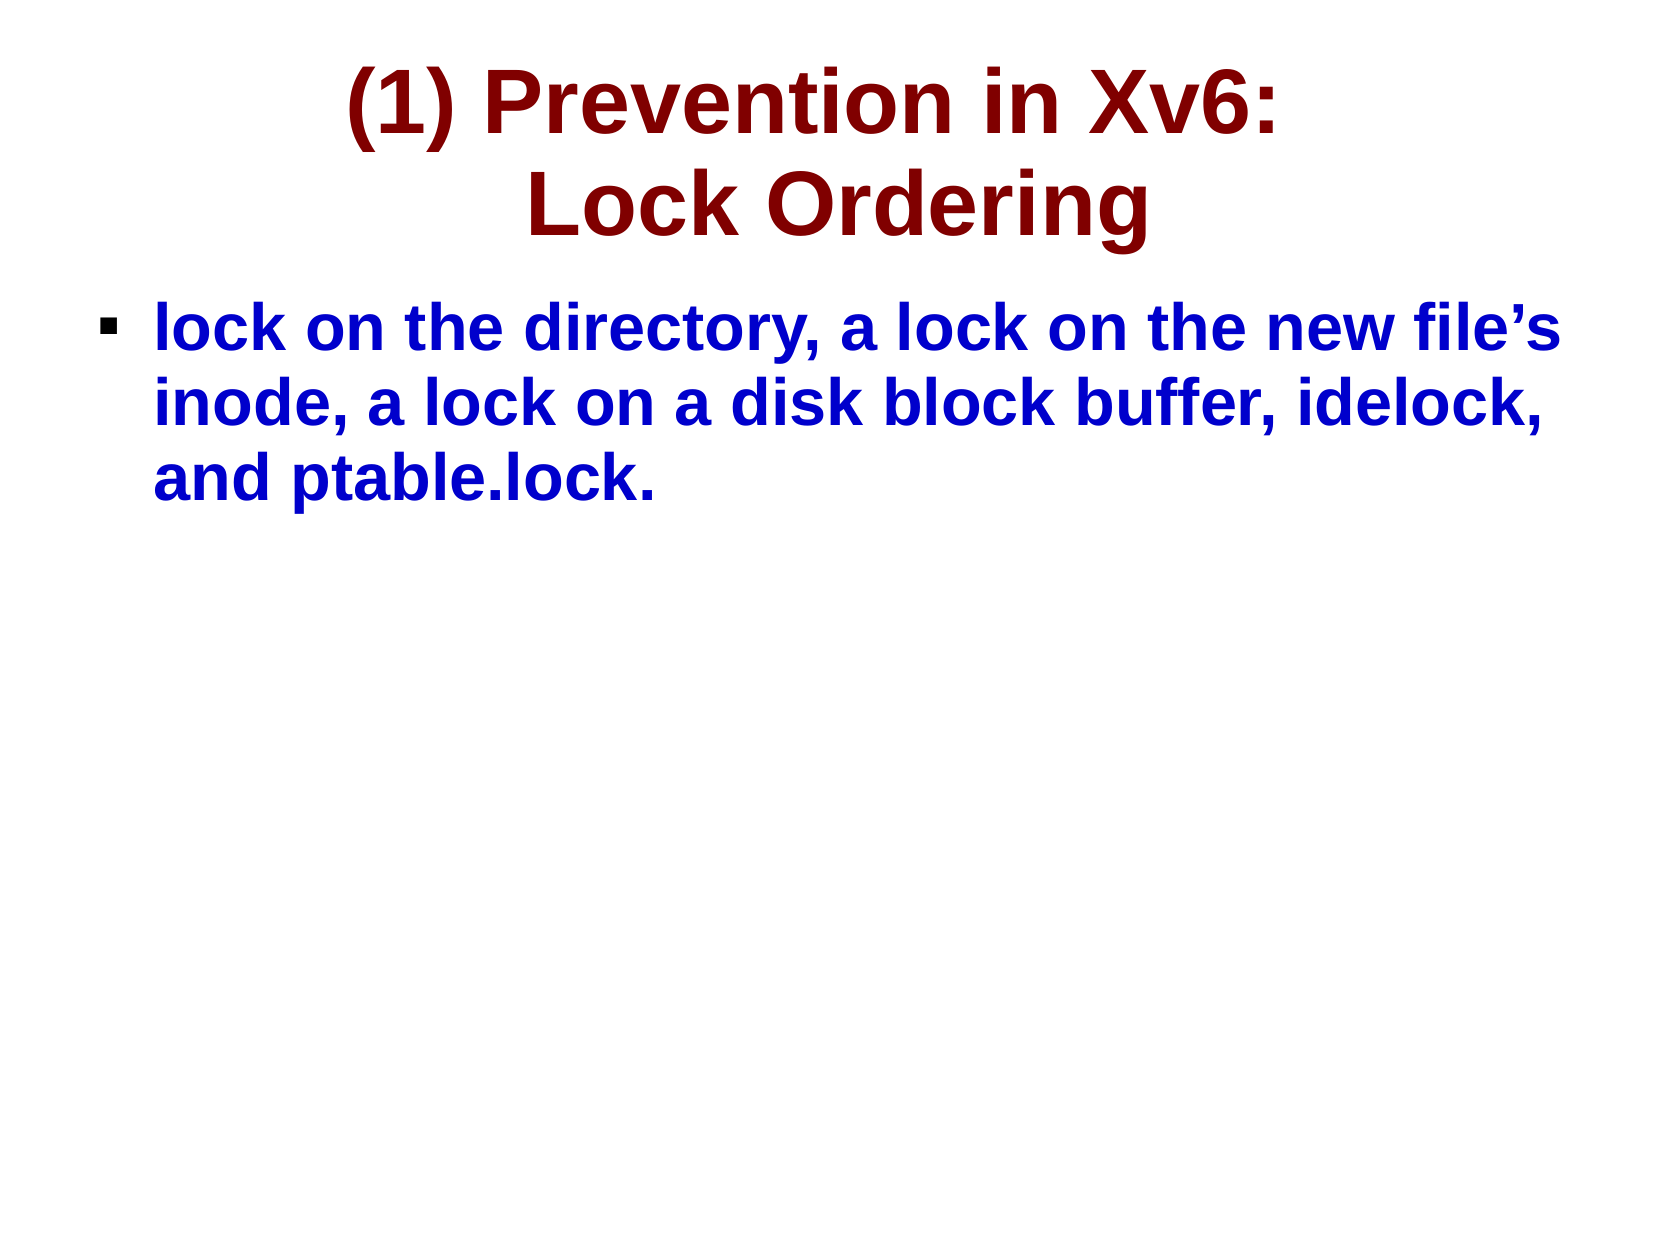

# (1) Prevention in Xv6: Lock Ordering
lock on the directory, a lock on the new file’s inode, a lock on a disk block buffer, idelock, and ptable.lock.